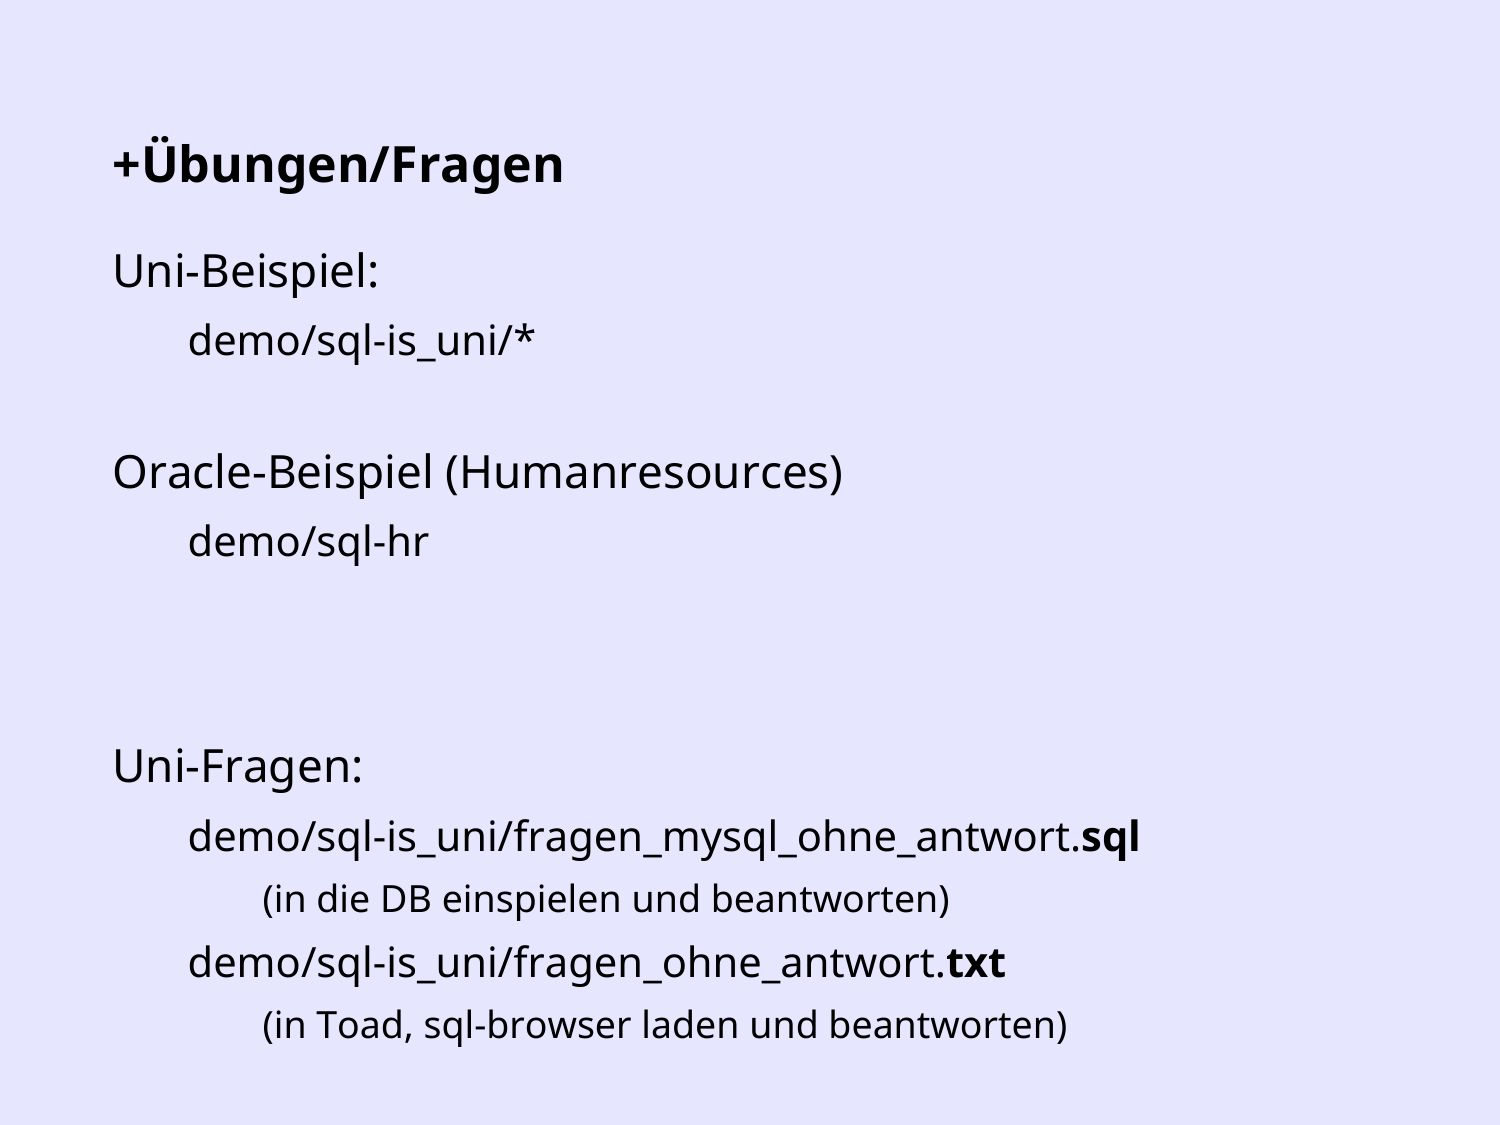

# +Übungen/Fragen
Uni-Beispiel:
demo/sql-is_uni/*
Oracle-Beispiel (Humanresources)‏
demo/sql-hr
Uni-Fragen:
demo/sql-is_uni/fragen_mysql_ohne_antwort.sql
(in die DB einspielen und beantworten)‏
demo/sql-is_uni/fragen_ohne_antwort.txt
(in Toad, sql-browser laden und beantworten)‏